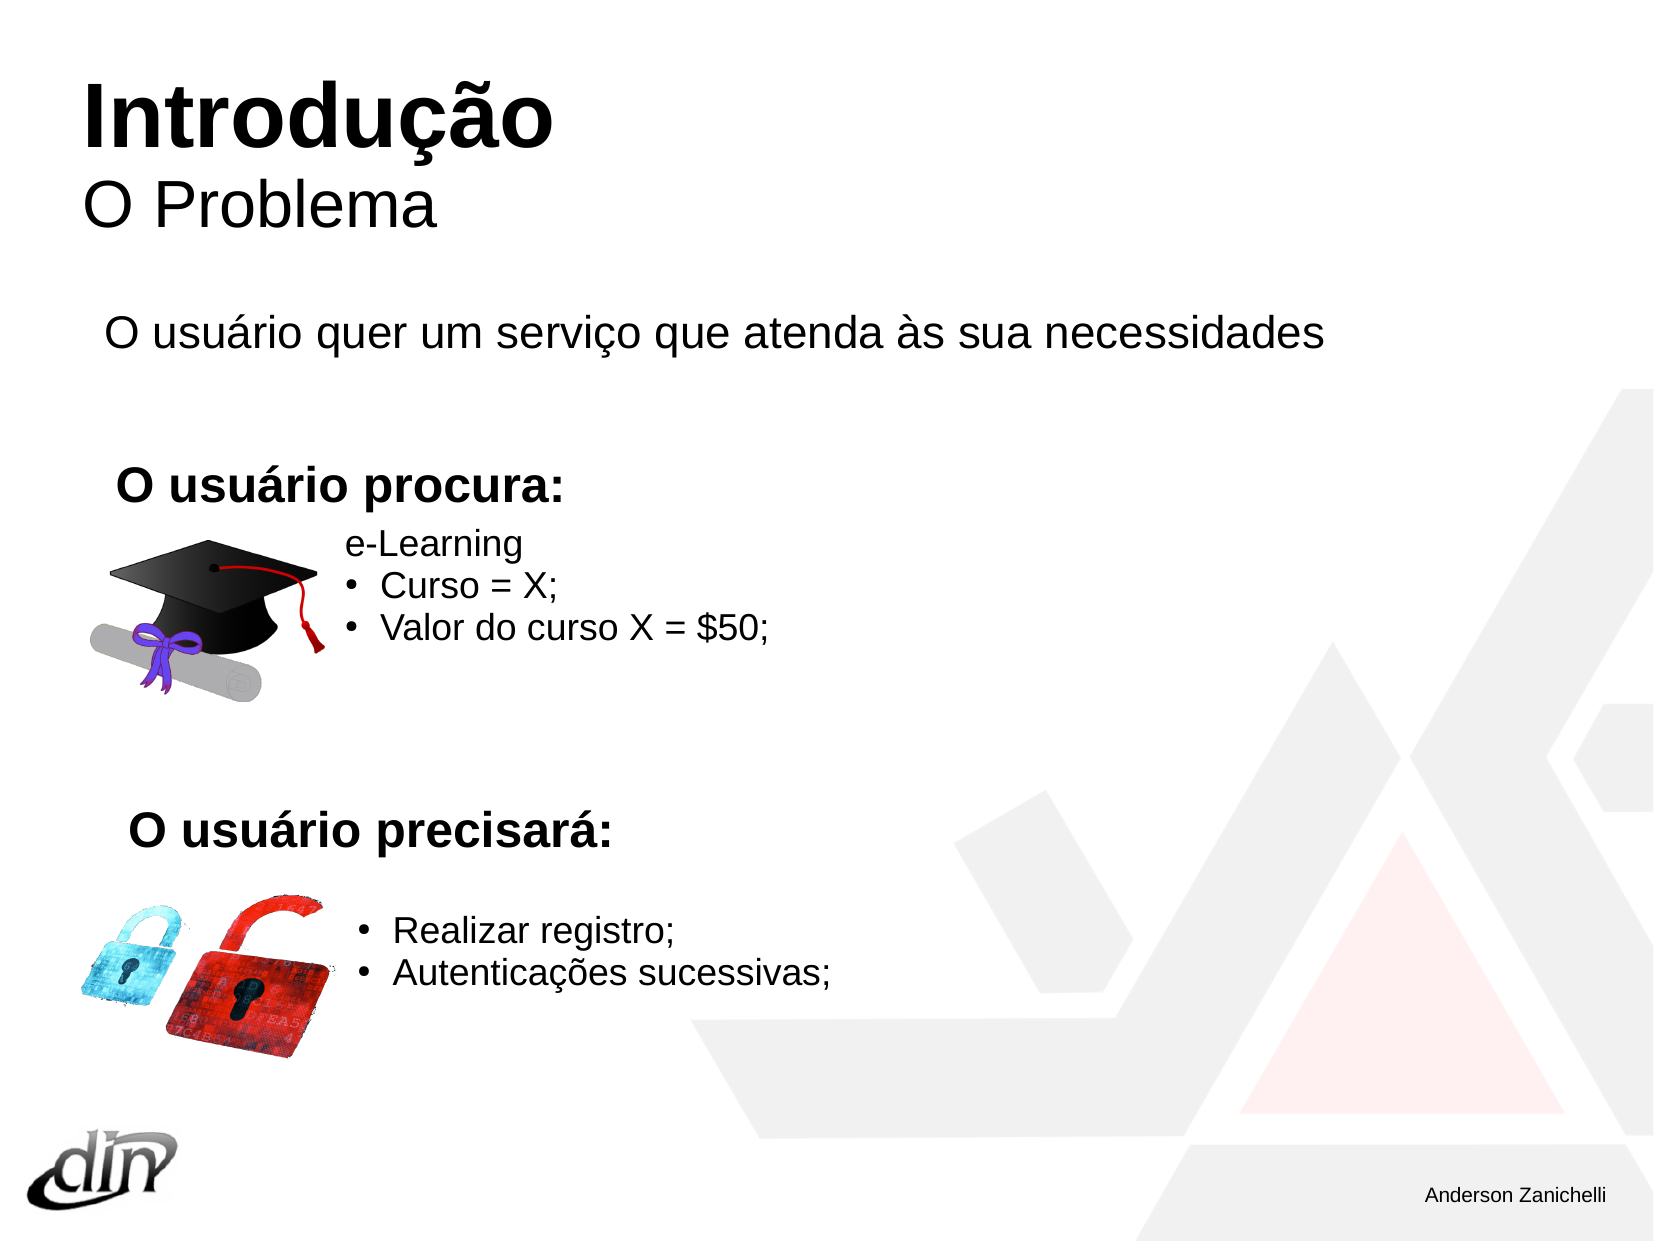

# Introdução O Problema
O usuário quer um serviço que atenda às sua necessidades
O usuário procura:
e-Learning
Curso = X;
Valor do curso X = $50;
O usuário precisará:
Realizar registro;
Autenticações sucessivas;
Anderson Zanichelli